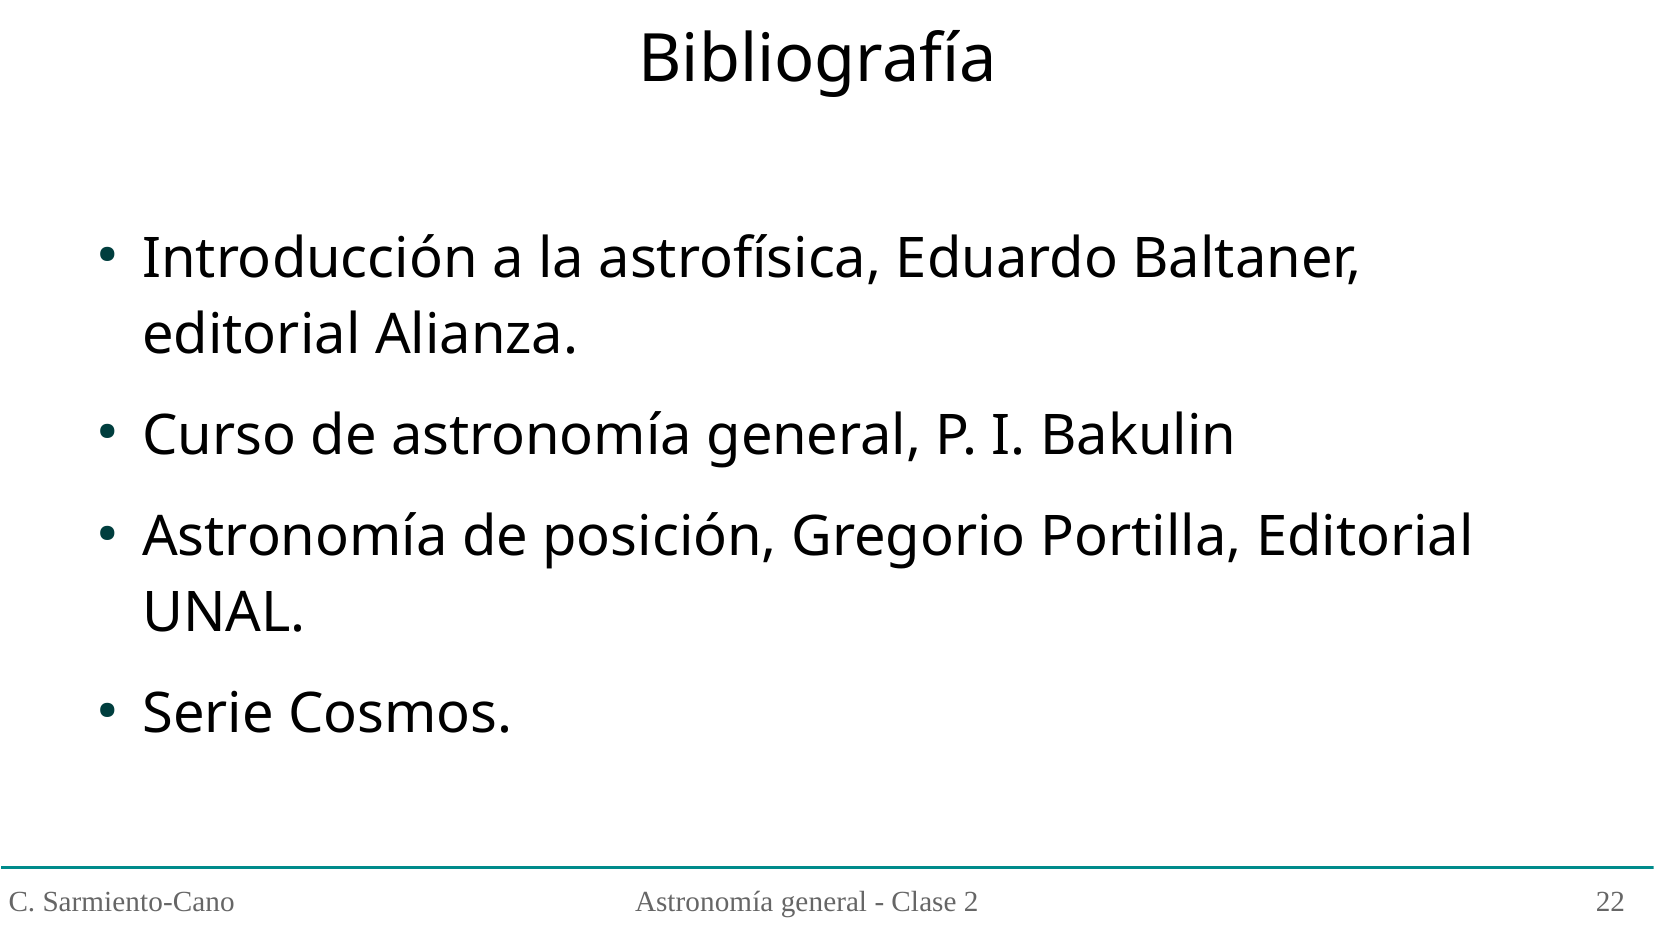

# Bibliografía
Introducción a la astrofísica, Eduardo Baltaner, editorial Alianza.
Curso de astronomía general, P. I. Bakulin
Astronomía de posición, Gregorio Portilla, Editorial UNAL.
Serie Cosmos.
22